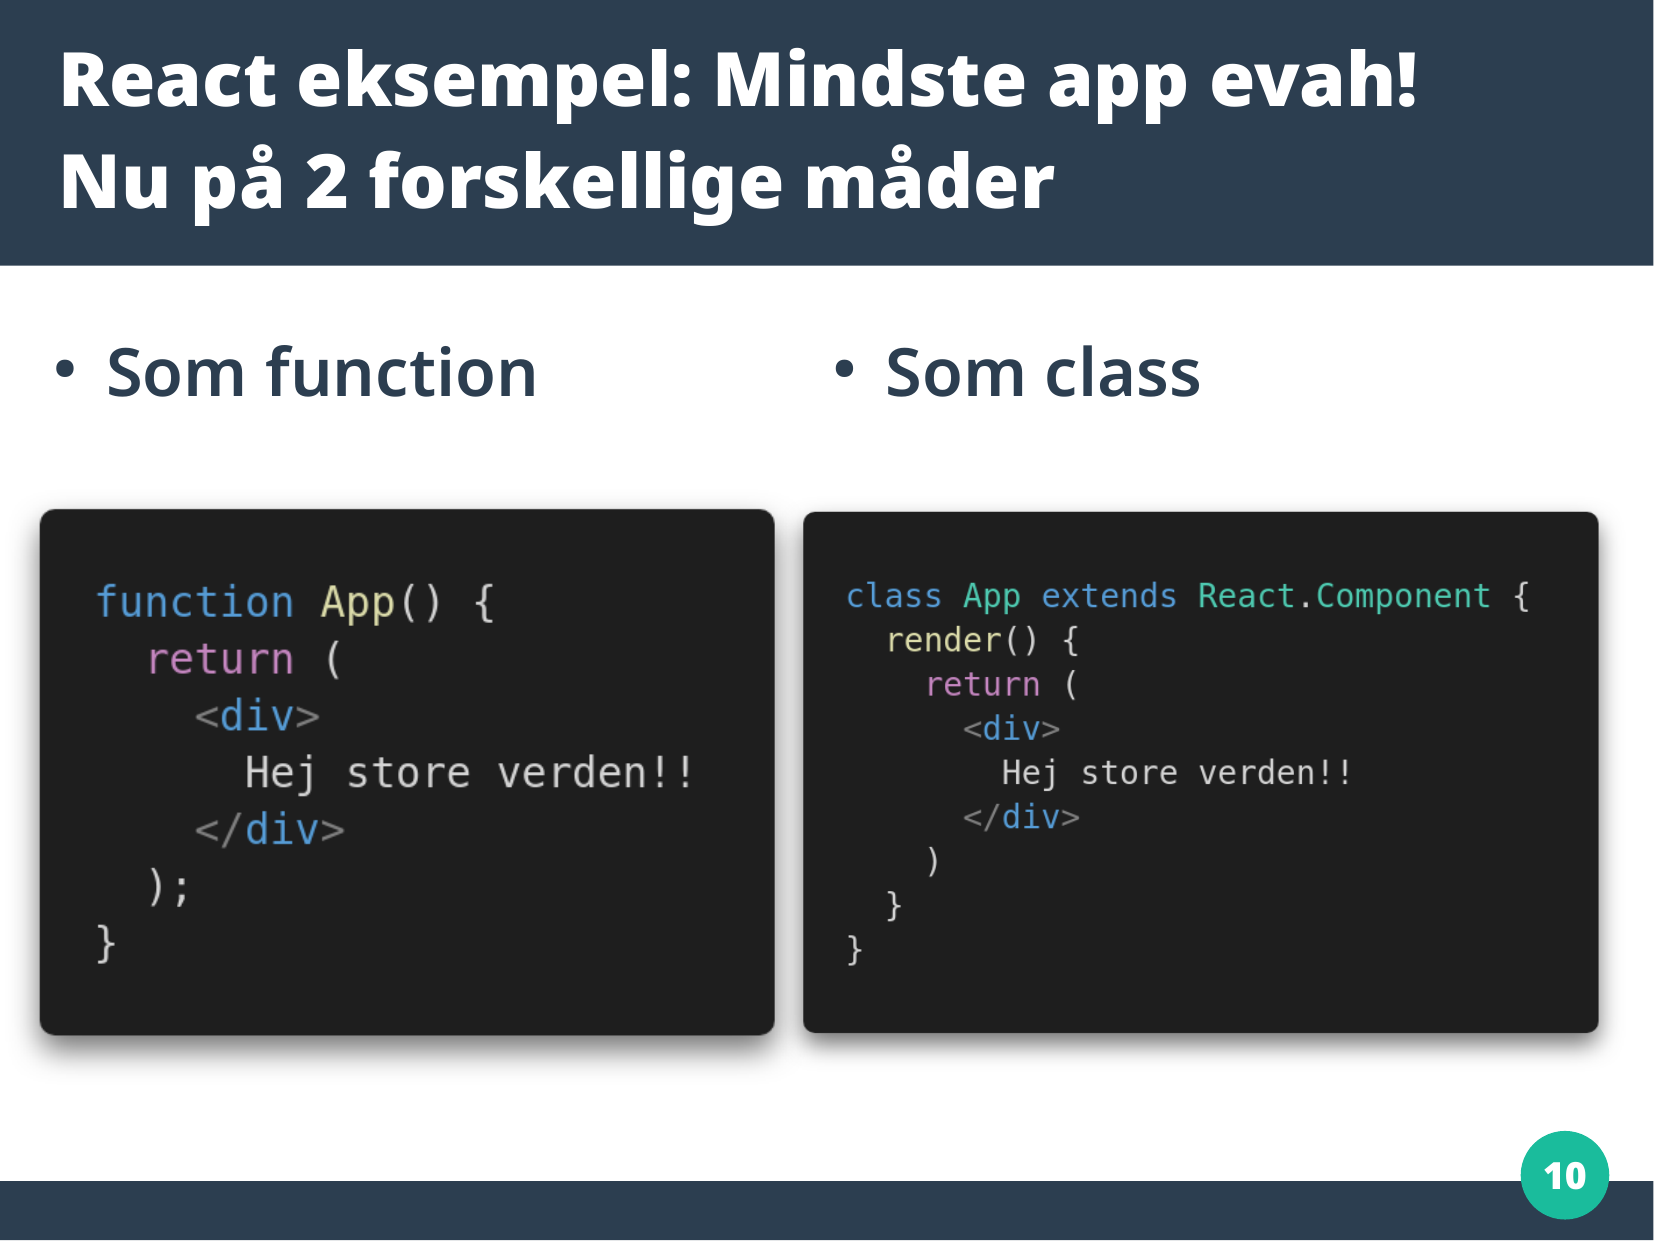

# React eksempel: Mindste app evah! Nu på 2 forskellige måder
Som function
Som class
10